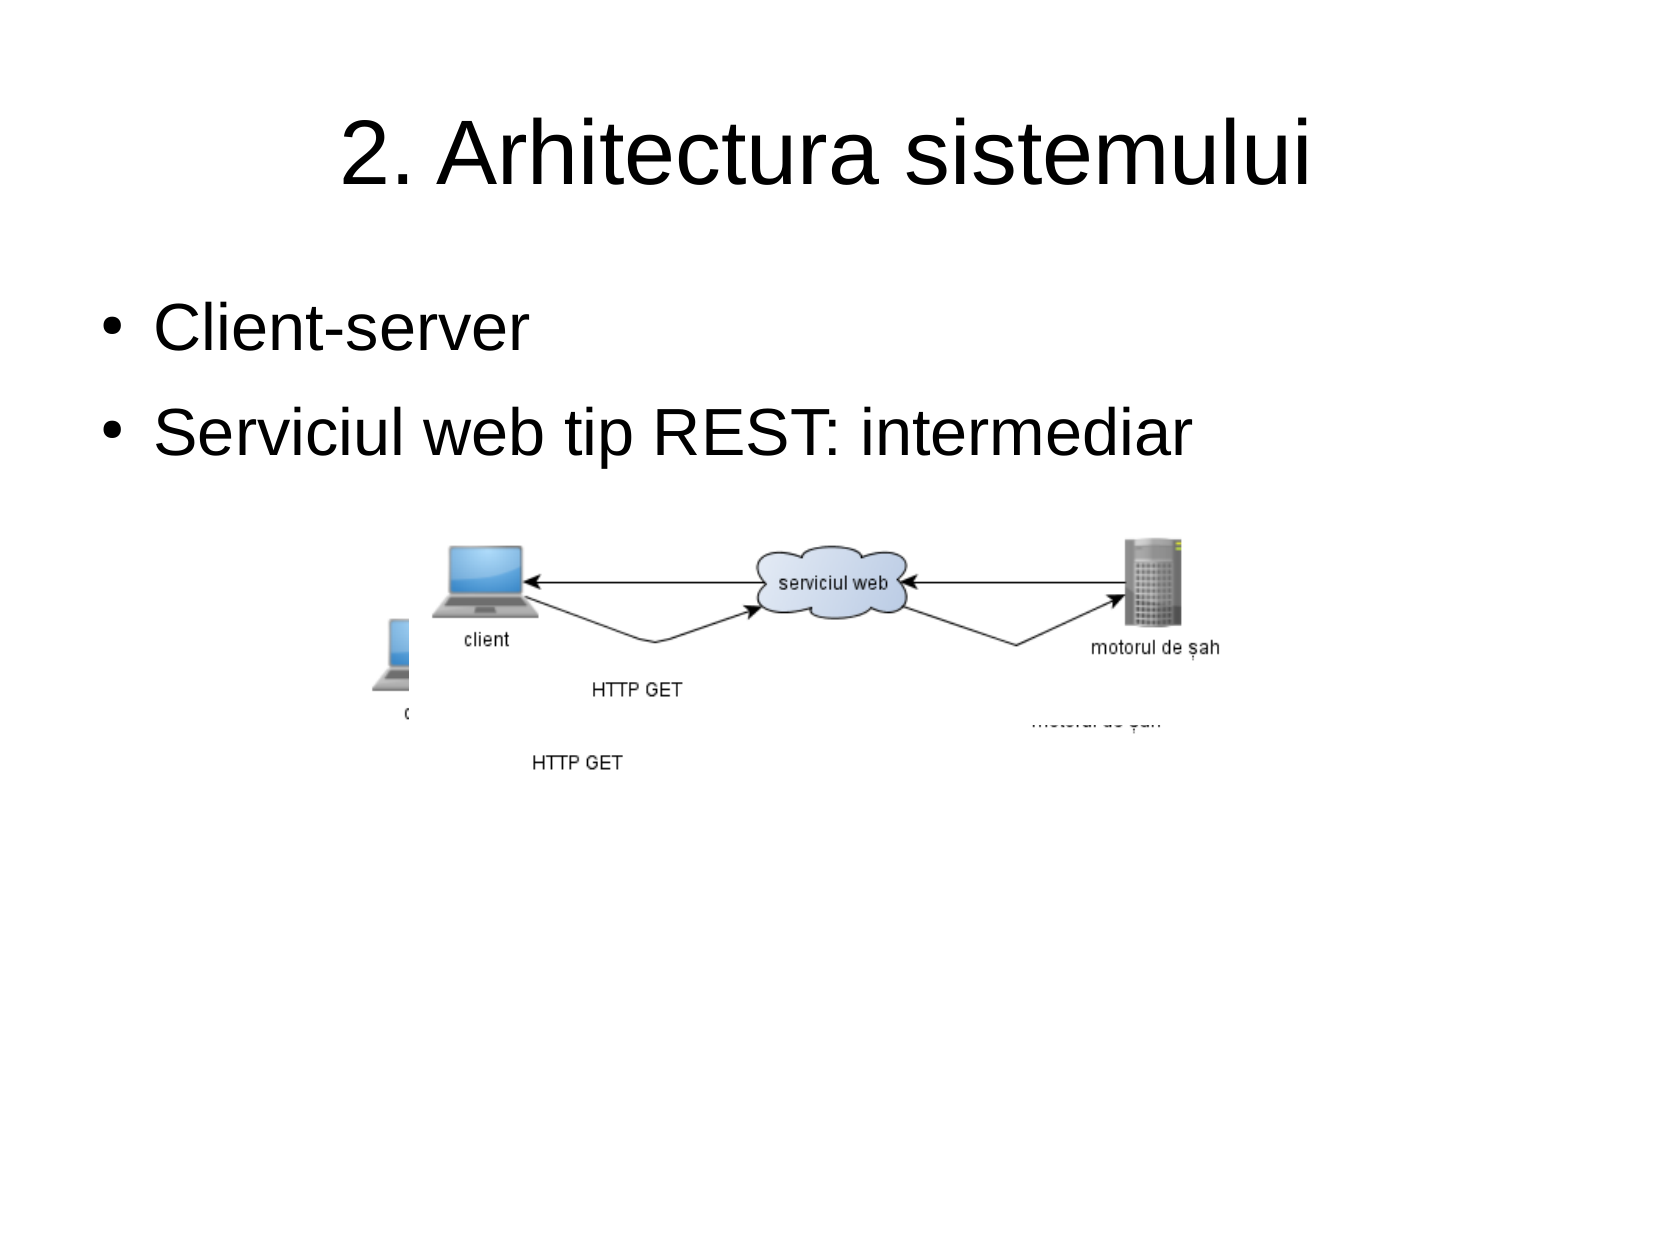

# 2. Arhitectura sistemului
Client-server
Serviciul web tip REST: intermediar